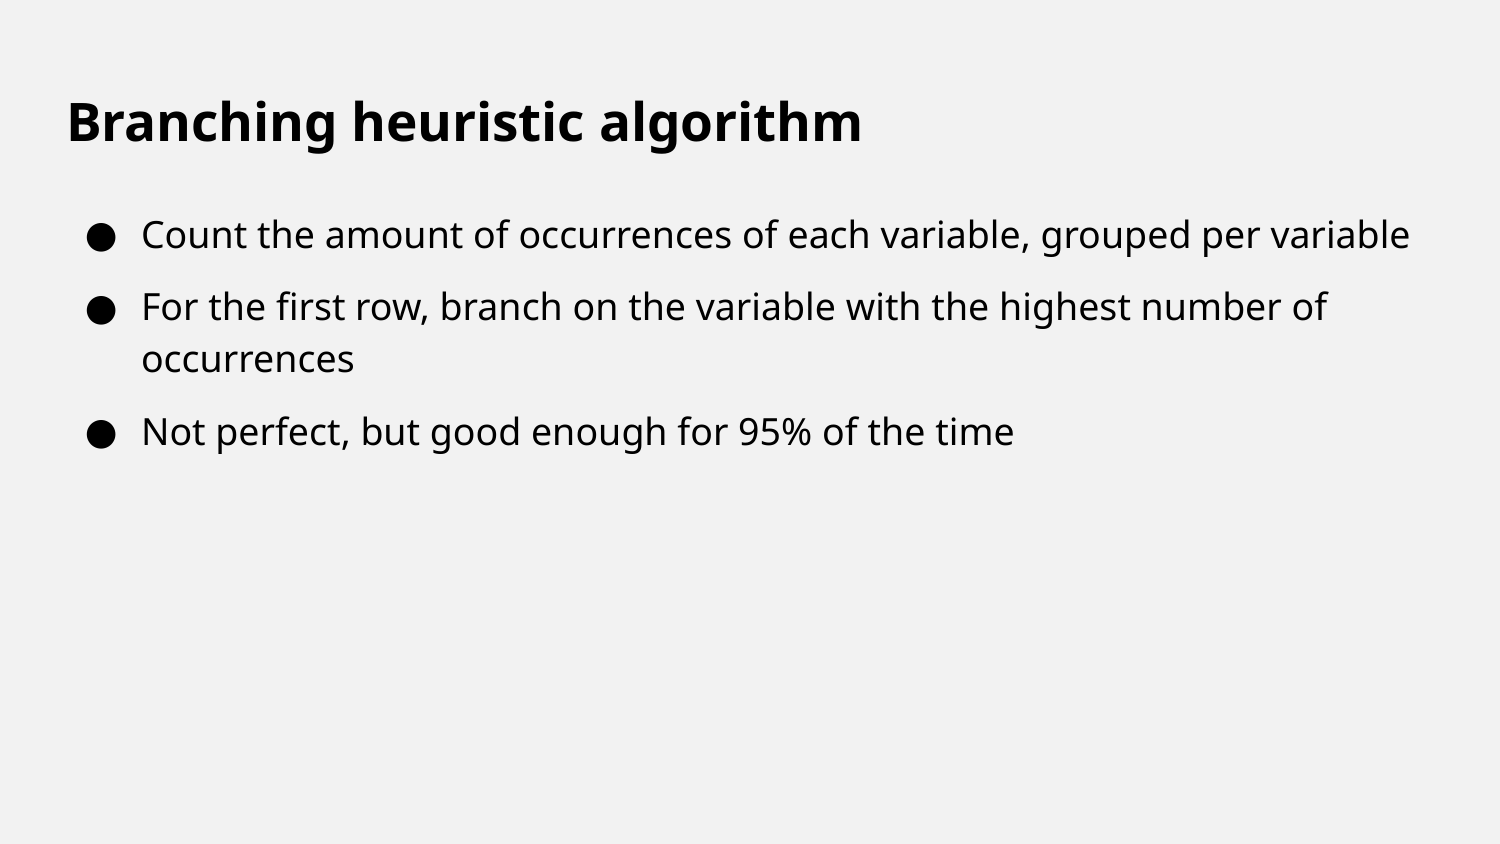

# Branching heuristic algorithm
Count the amount of occurrences of each variable, grouped per variable
For the first row, branch on the variable with the highest number of occurrences
Not perfect, but good enough for 95% of the time